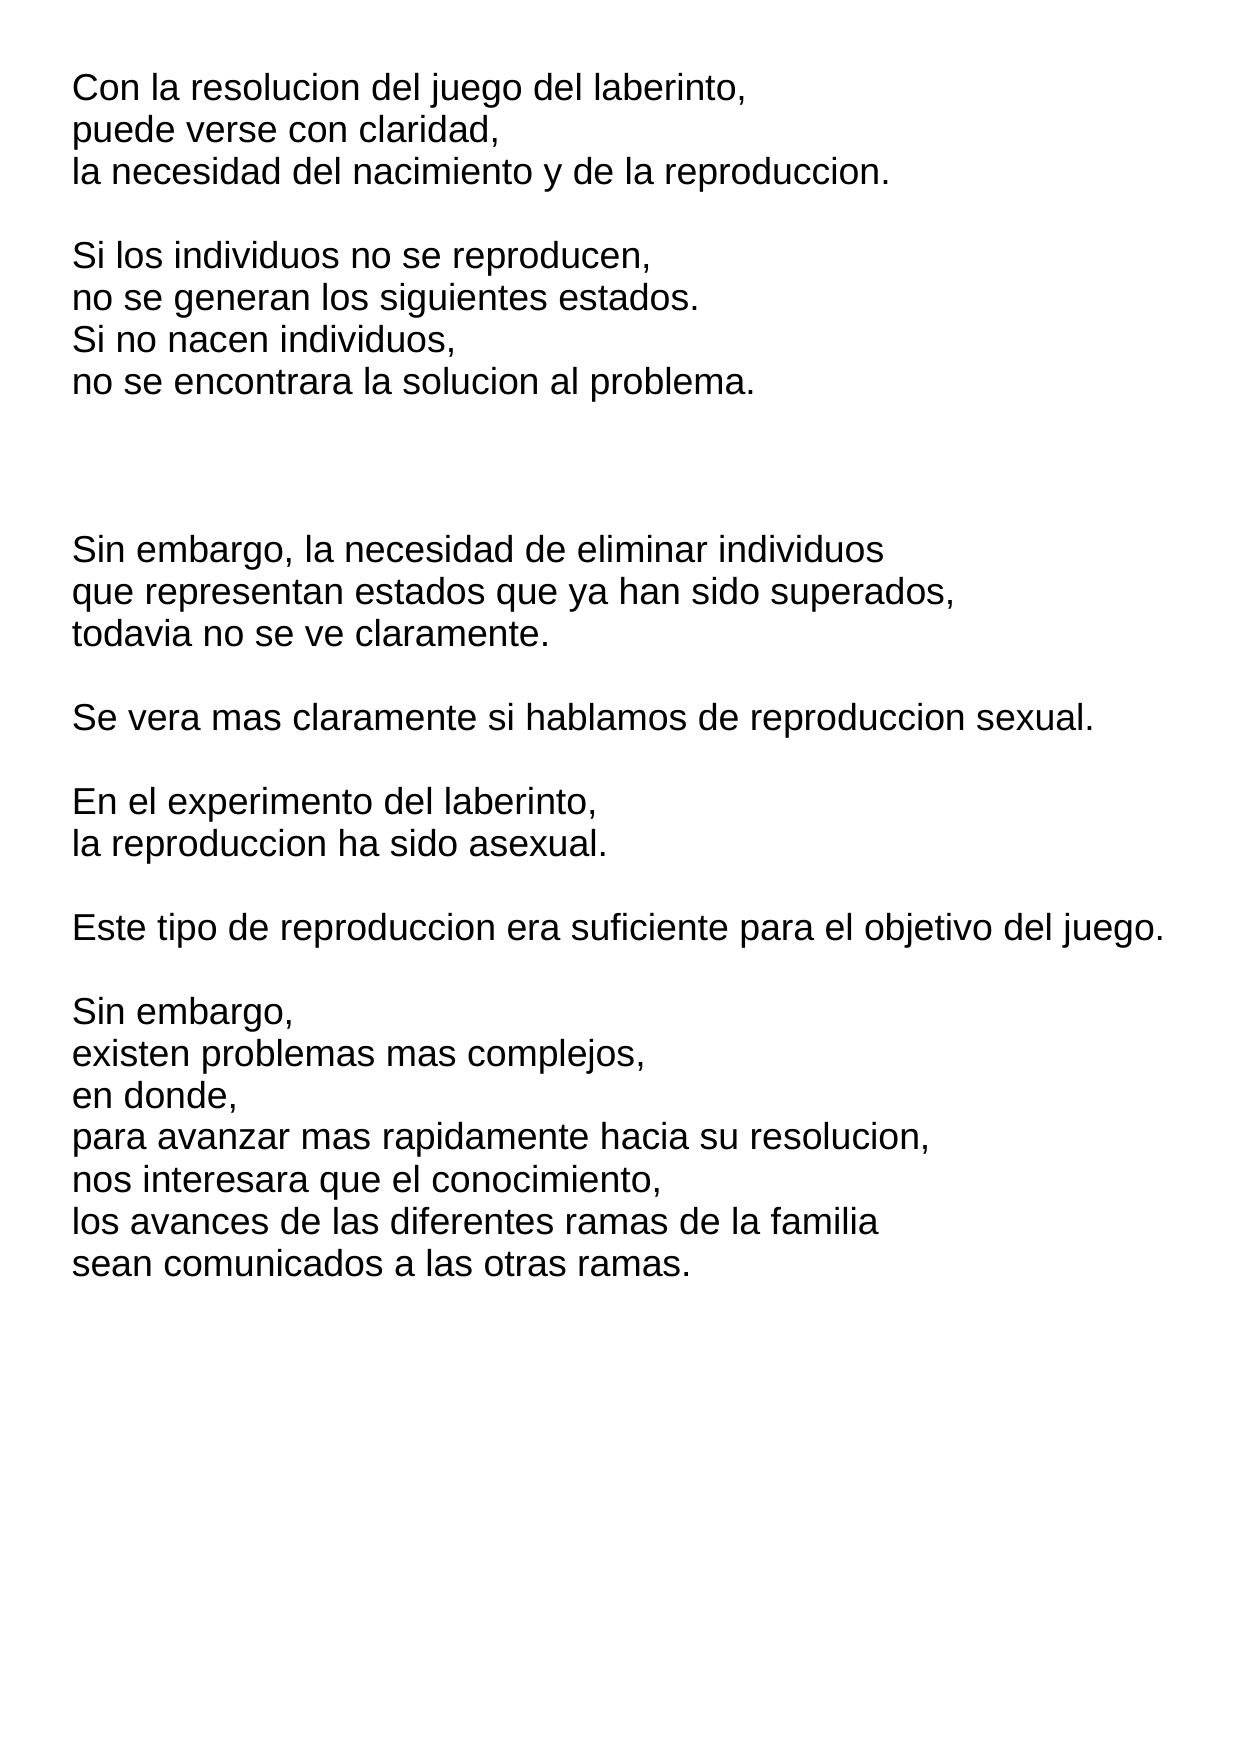

Con la resolucion del juego del laberinto,
puede verse con claridad,
la necesidad del nacimiento y de la reproduccion.
Si los individuos no se reproducen,
no se generan los siguientes estados.
Si no nacen individuos,
no se encontrara la solucion al problema.
Sin embargo, la necesidad de eliminar individuos
que representan estados que ya han sido superados,
todavia no se ve claramente.
Se vera mas claramente si hablamos de reproduccion sexual.
En el experimento del laberinto,
la reproduccion ha sido asexual.
Este tipo de reproduccion era suficiente para el objetivo del juego.
Sin embargo,
existen problemas mas complejos,
en donde,
para avanzar mas rapidamente hacia su resolucion,
nos interesara que el conocimiento,
los avances de las diferentes ramas de la familia
sean comunicados a las otras ramas.